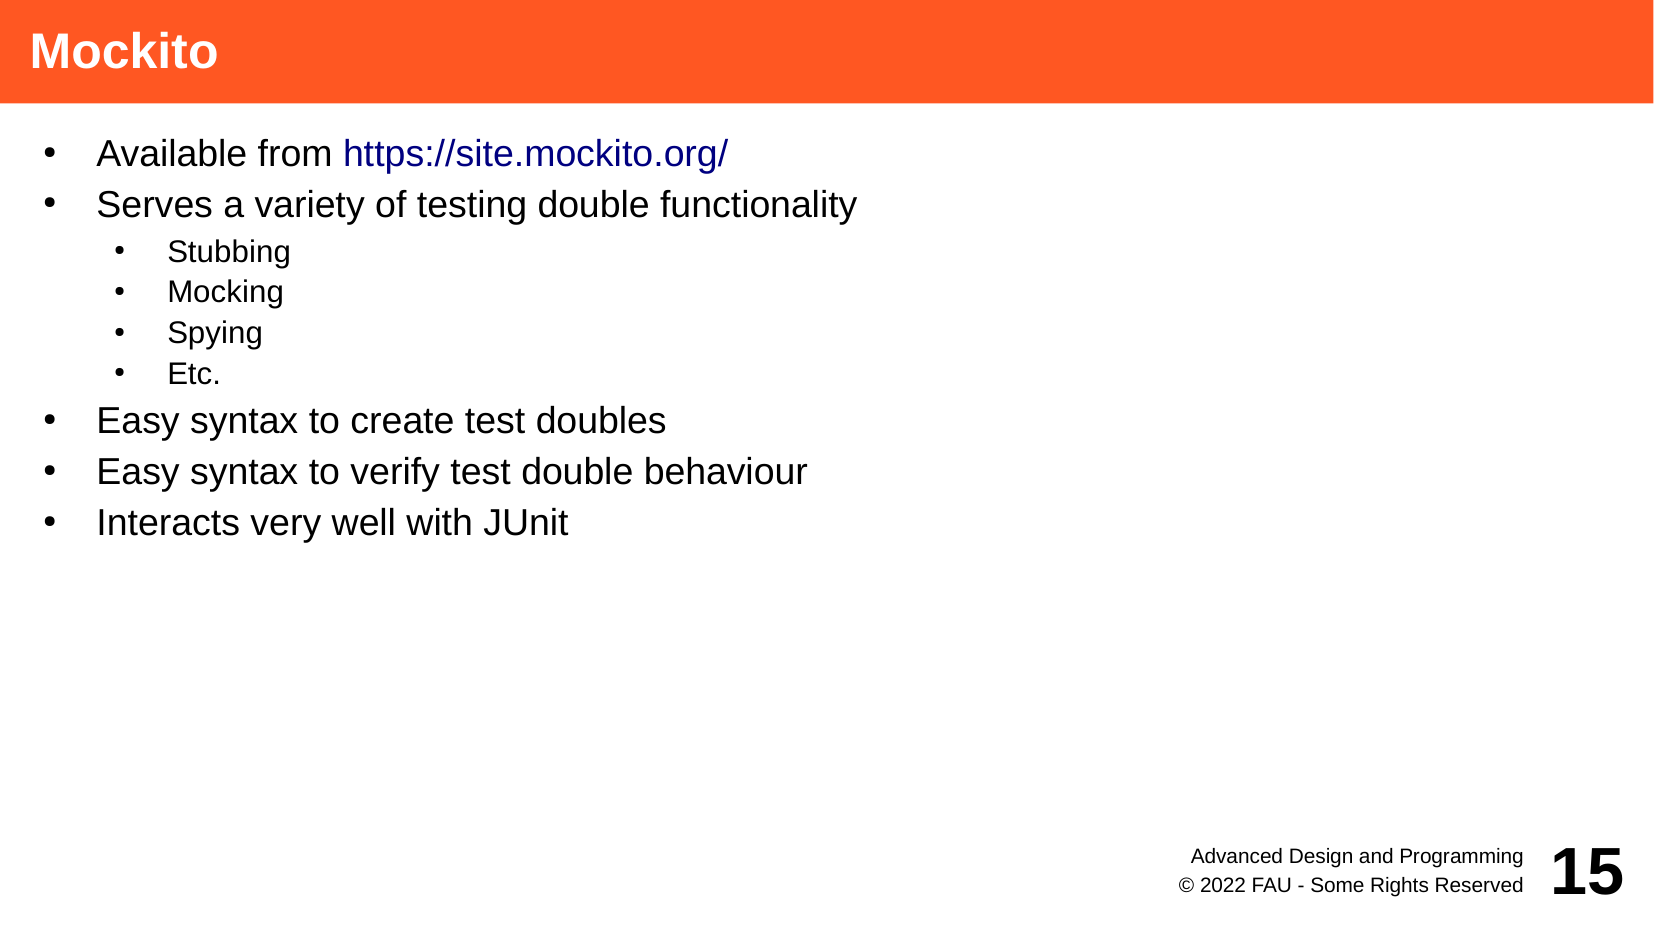

# Mockito
Available from https://site.mockito.org/
Serves a variety of testing double functionality
Stubbing
Mocking
Spying
Etc.
Easy syntax to create test doubles
Easy syntax to verify test double behaviour
Interacts very well with JUnit
Advanced Design and Programming
15
© 2022 FAU - Some Rights Reserved